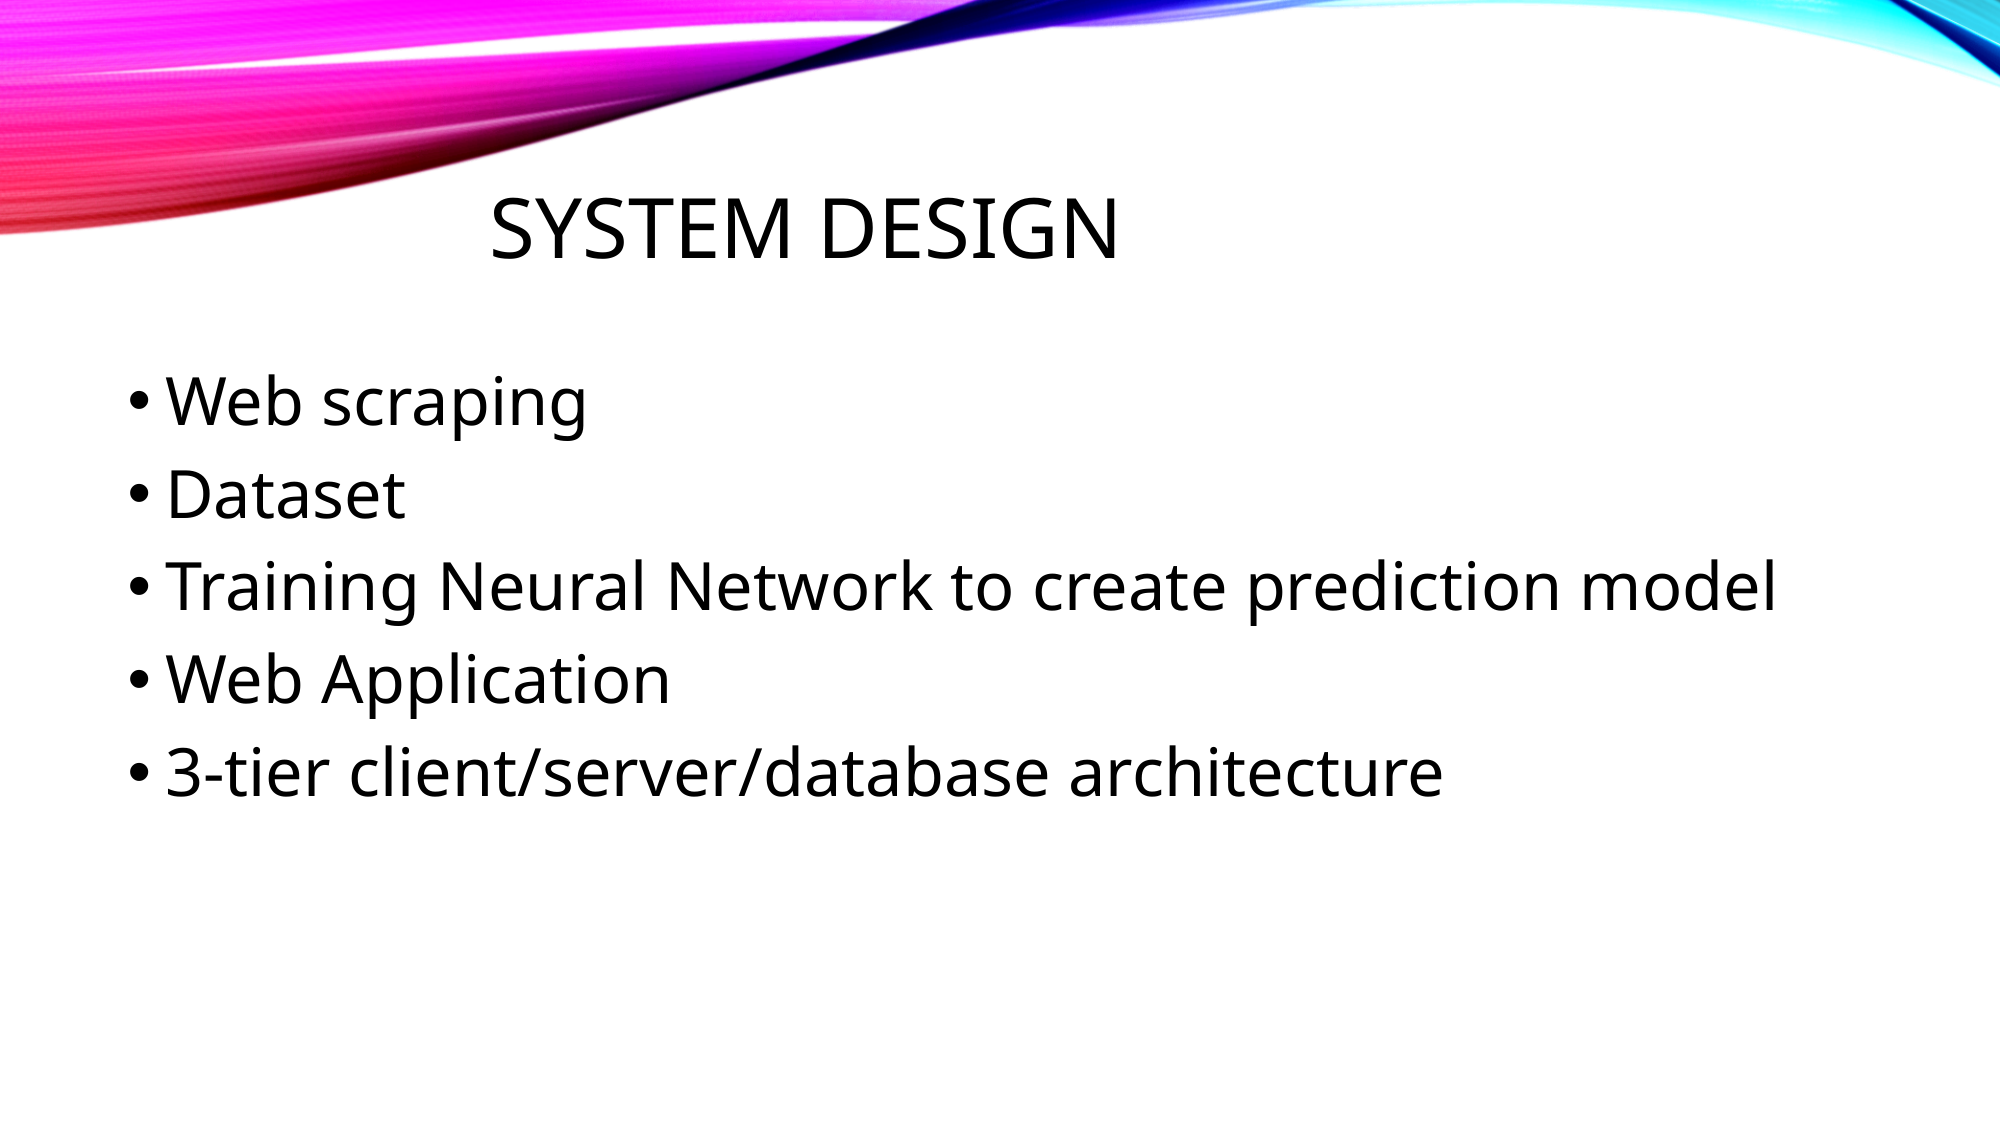

# System Design
Web scraping
Dataset
Training Neural Network to create prediction model
Web Application
3-tier client/server/database architecture